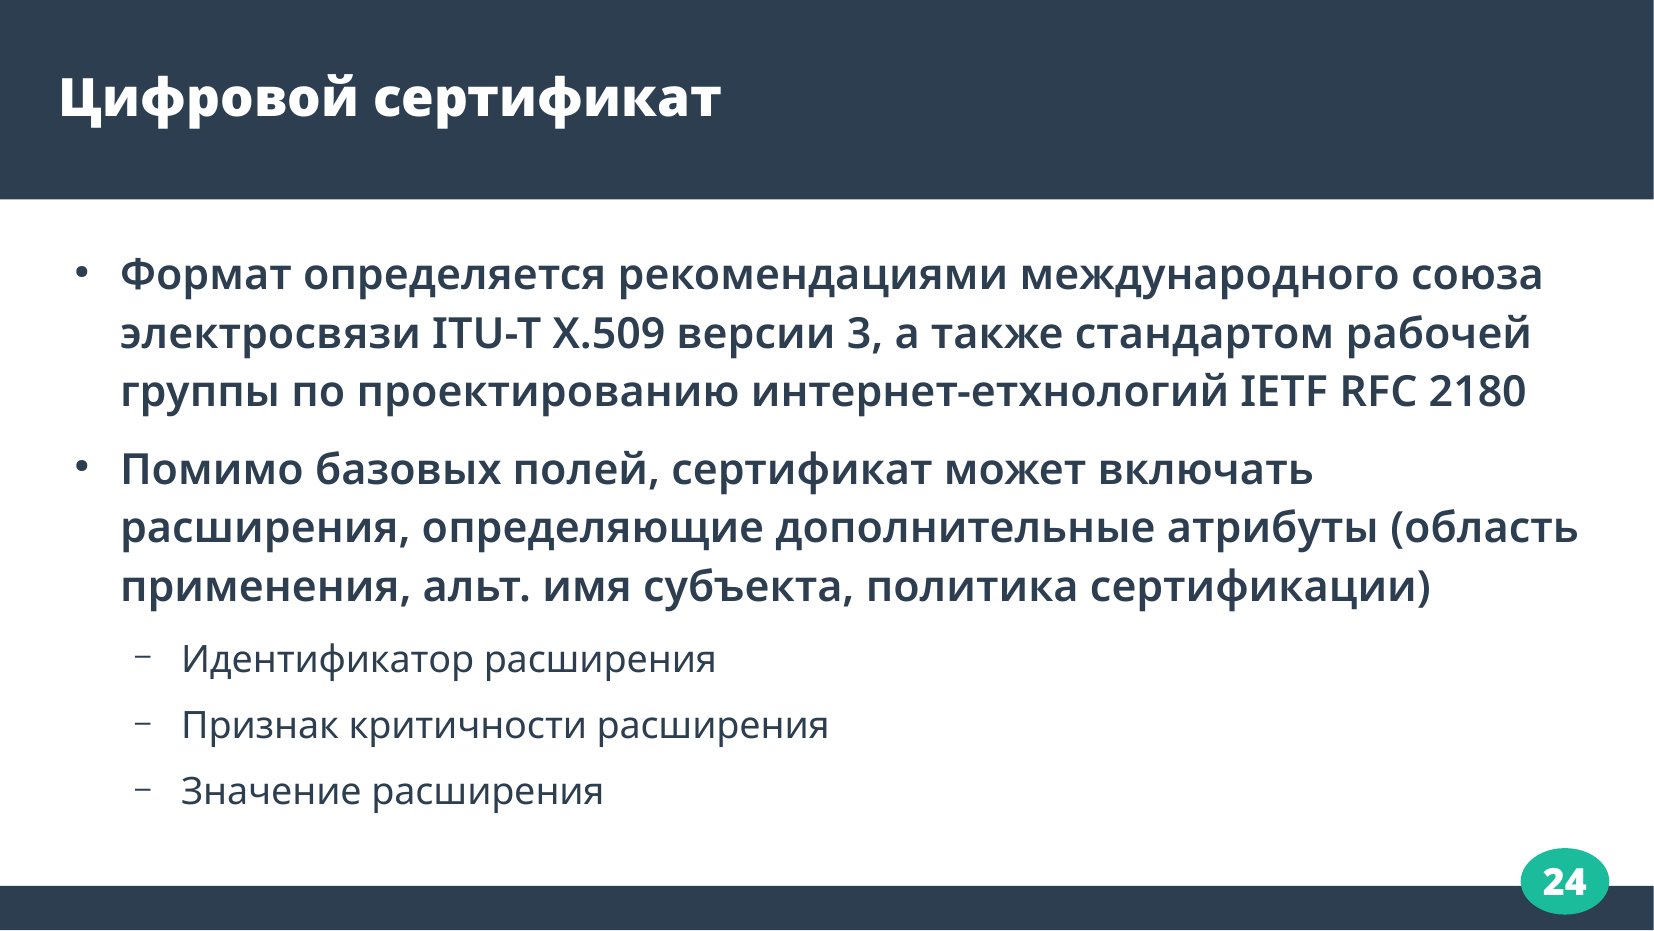

# Цифровой сертификат
Формат определяется рекомендациями международного союза электросвязи ITU-T X.509 версии 3, а также стандартом рабочей группы по проектированию интернет-етхнологий IETF RFC 2180
Помимо базовых полей, сертификат может включать расширения, определяющие дополнительные атрибуты (область применения, альт. имя субъекта, политика сертификации)
Идентификатор расширения
Признак критичности расширения
Значение расширения
24